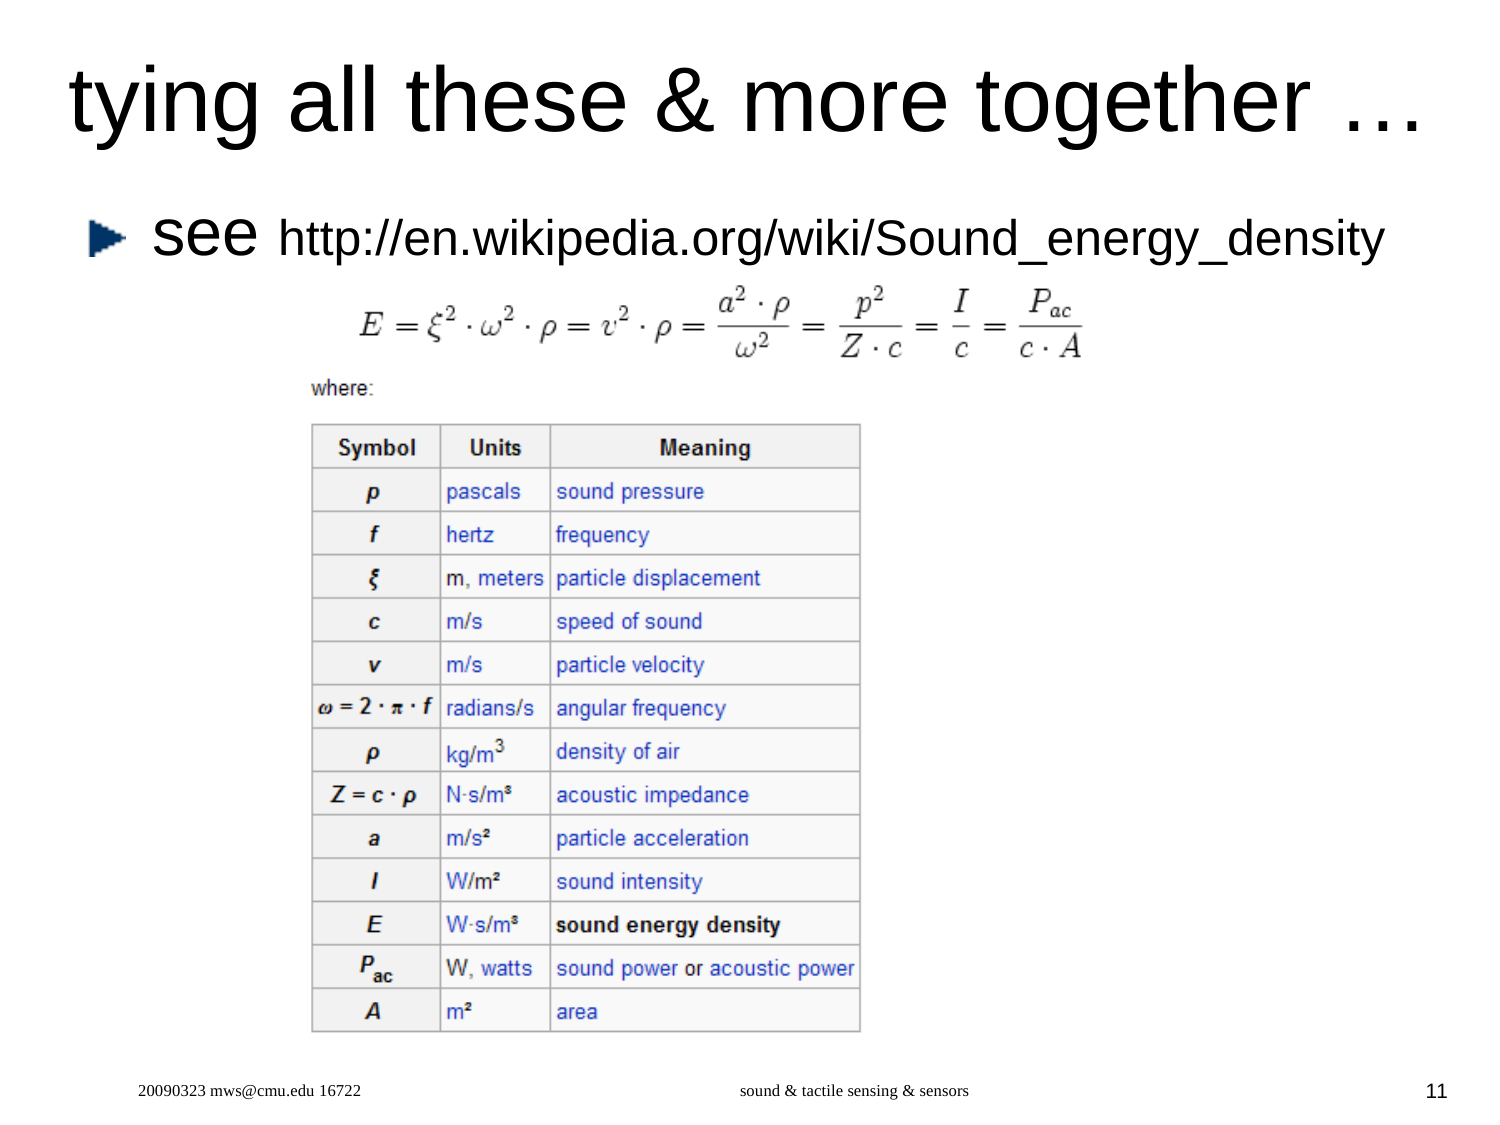

# tying all these & more together …
 see http://en.wikipedia.org/wiki/Sound_energy_density
11
20090323 mws@cmu.edu 16722
sound & tactile sensing & sensors